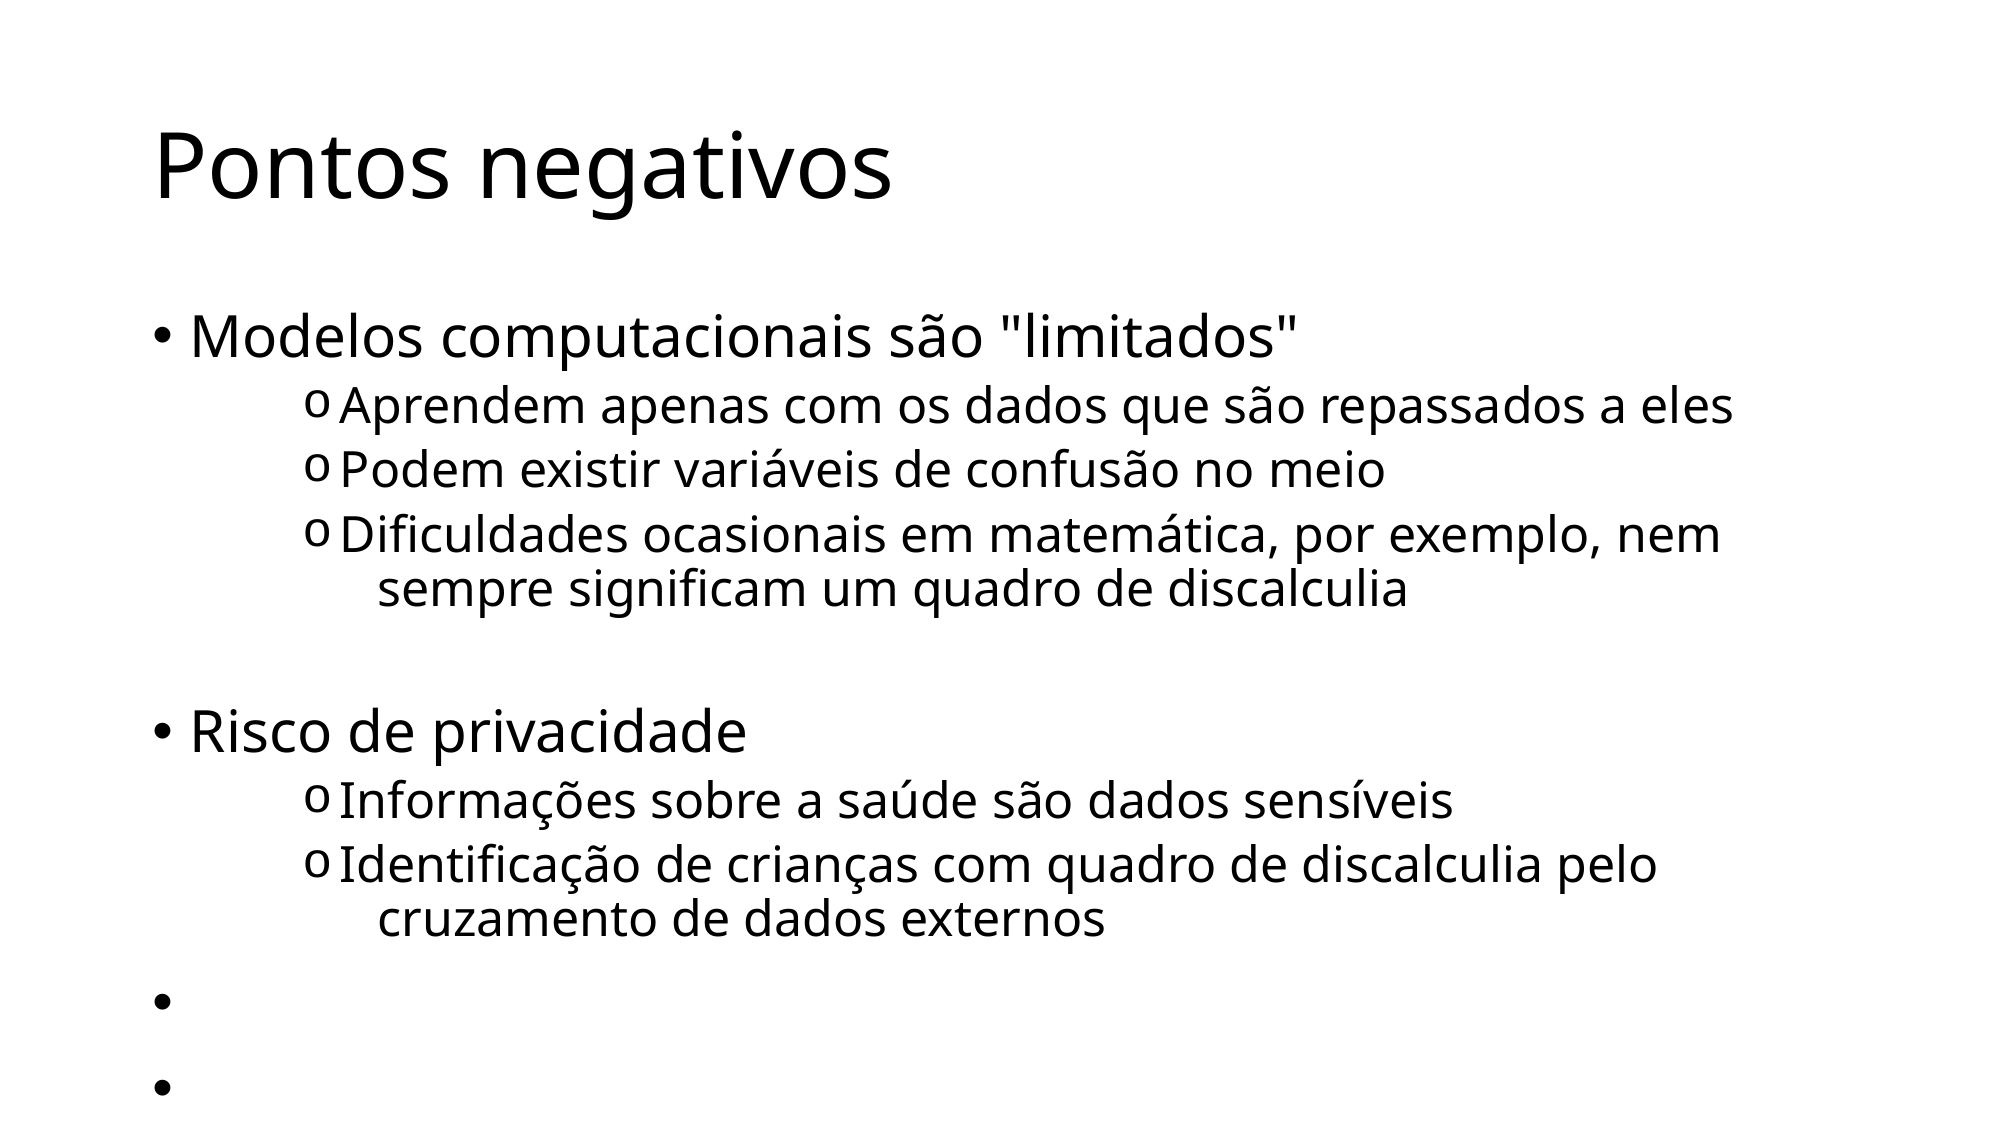

# Pontos negativos
Modelos computacionais são "limitados"
Aprendem apenas com os dados que são repassados a eles
Podem existir variáveis de confusão no meio
Dificuldades ocasionais em matemática, por exemplo, nem sempre significam um quadro de discalculia
Risco de privacidade
Informações sobre a saúde são dados sensíveis
Identificação de crianças com quadro de discalculia pelo cruzamento de dados externos